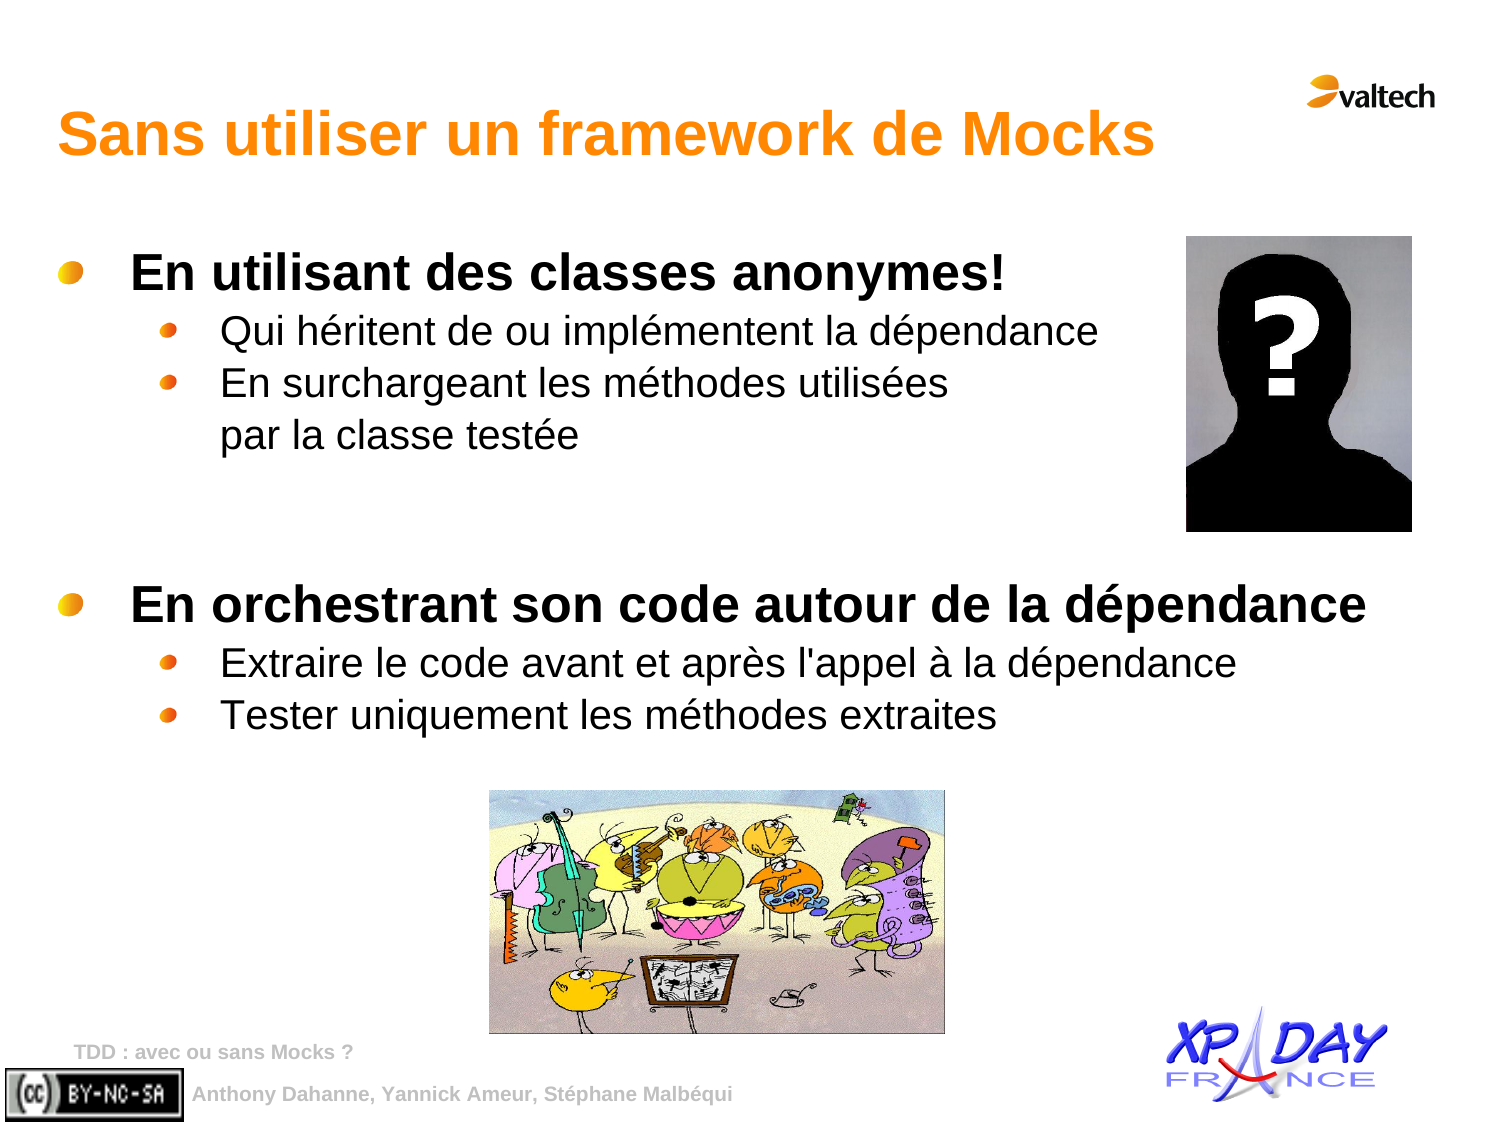

# Sans utiliser un framework de Mocks
En utilisant des classes anonymes!
Qui héritent de ou implémentent la dépendance
En surchargeant les méthodes utilisées
par la classe testée
En orchestrant son code autour de la dépendance
Extraire le code avant et après l'appel à la dépendance
Tester uniquement les méthodes extraites
TDD : avec ou sans Mocks ?
7